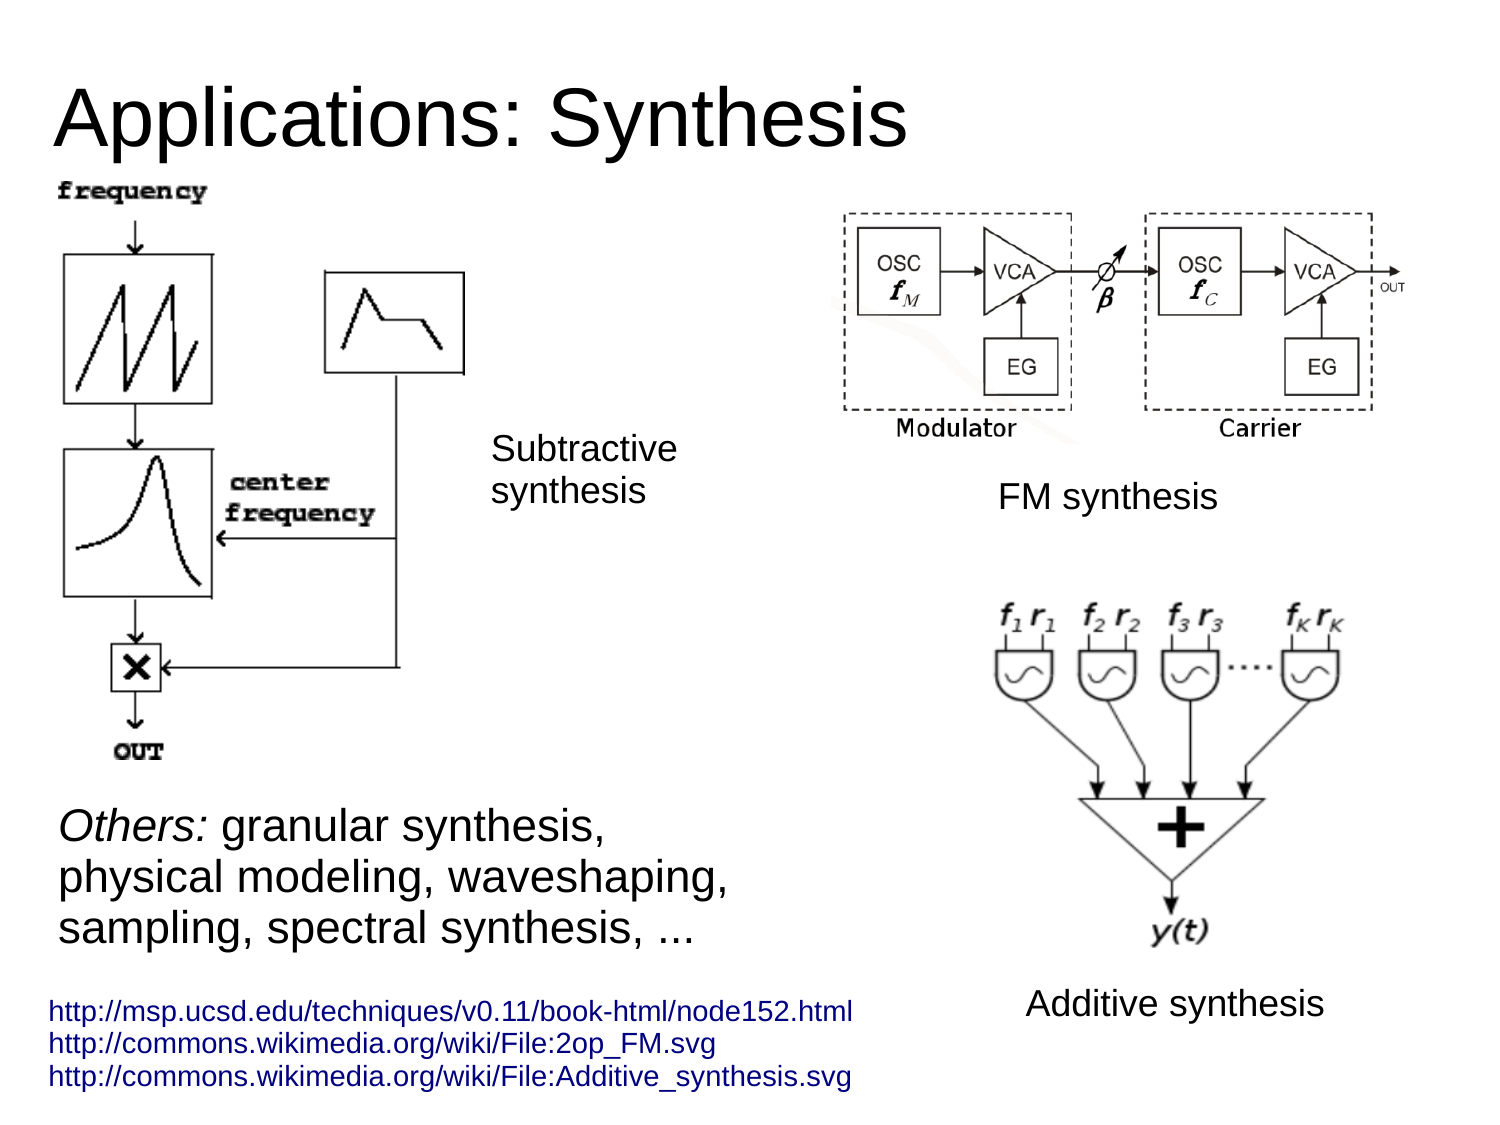

# Applications: Synthesis
Subtractive
synthesis
FM synthesis
Others: granular synthesis,
physical modeling, waveshaping,
sampling, spectral synthesis, ...
Additive synthesis
http://msp.ucsd.edu/techniques/v0.11/book-html/node152.html
http://commons.wikimedia.org/wiki/File:2op_FM.svg
http://commons.wikimedia.org/wiki/File:Additive_synthesis.svg